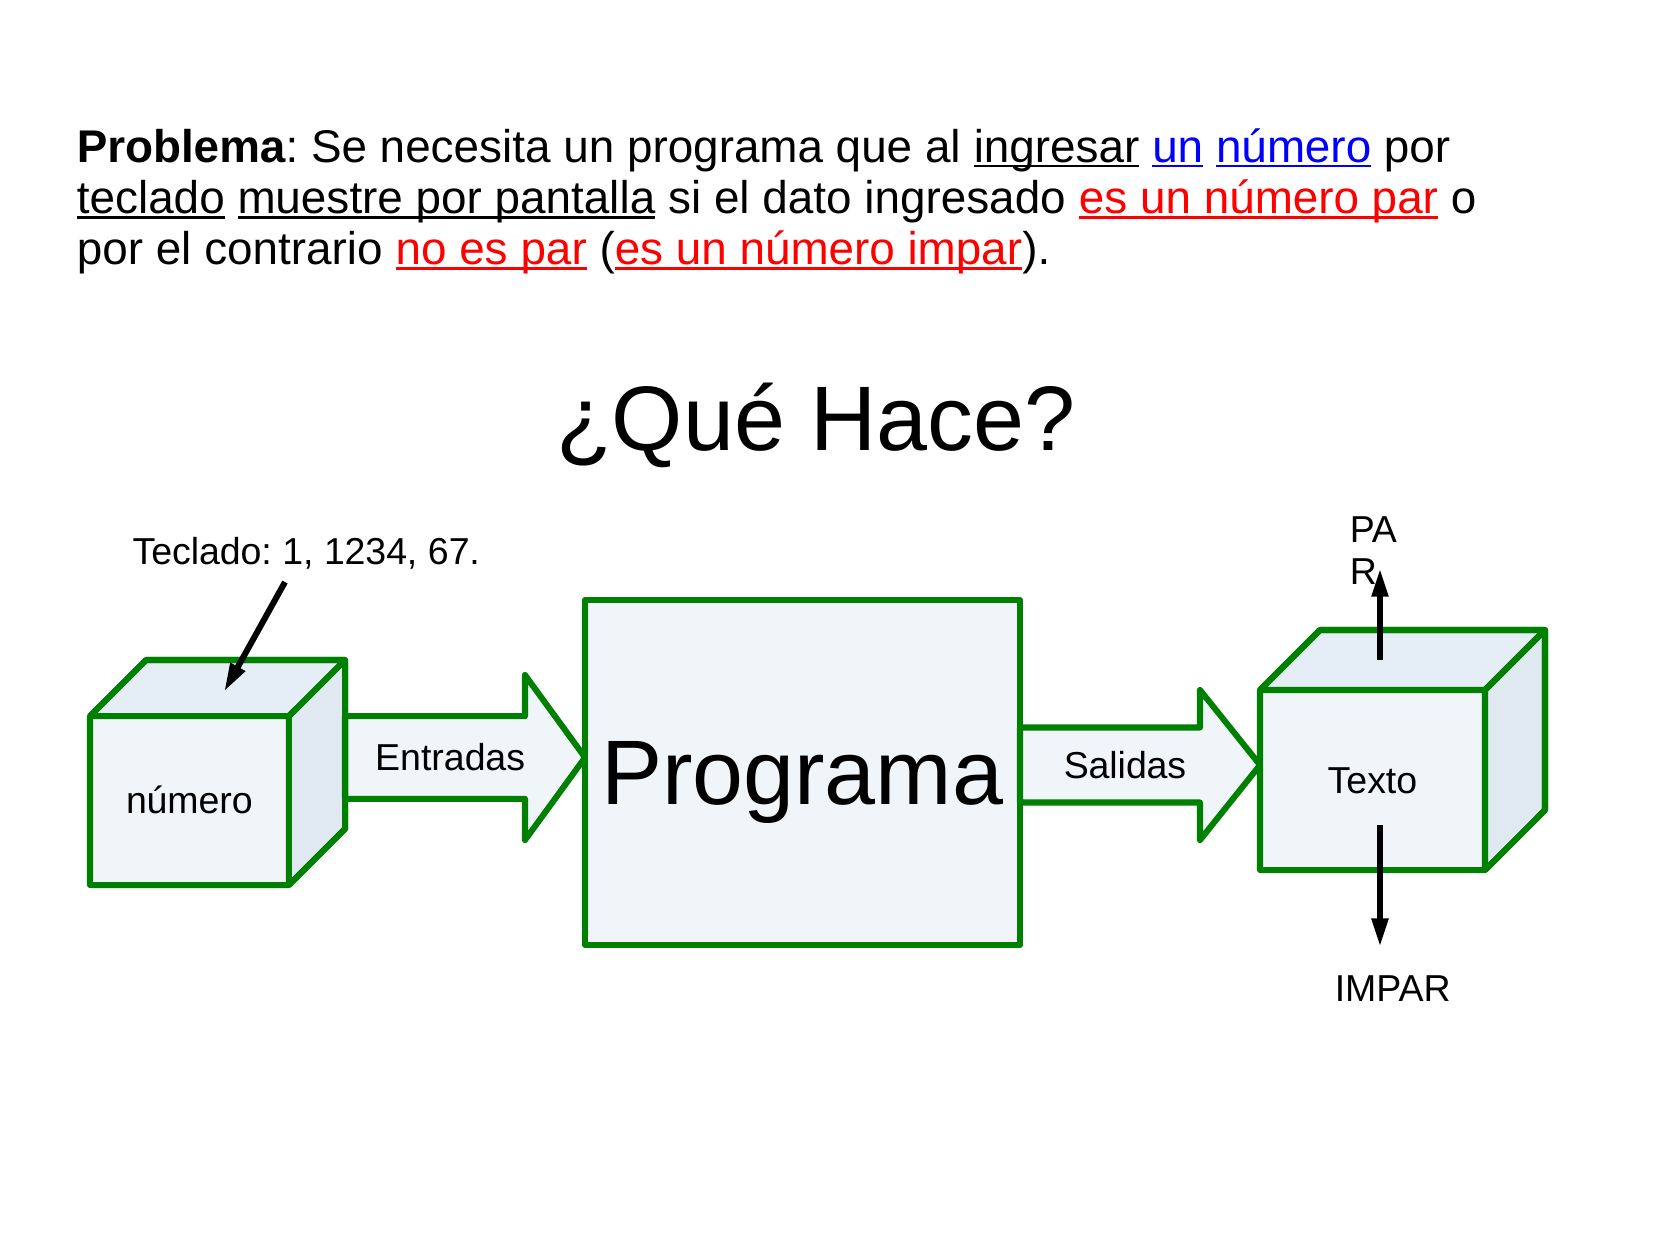

Problema: Se necesita un programa que al ingresar un número por teclado muestre por pantalla si el dato ingresado es un número par o por el contrario no es par (es un número impar).
# ¿Qué Hace?
PAR
Teclado: 1, 1234, 67.
Programa
Texto
número
Entradas
Salidas
IMPAR